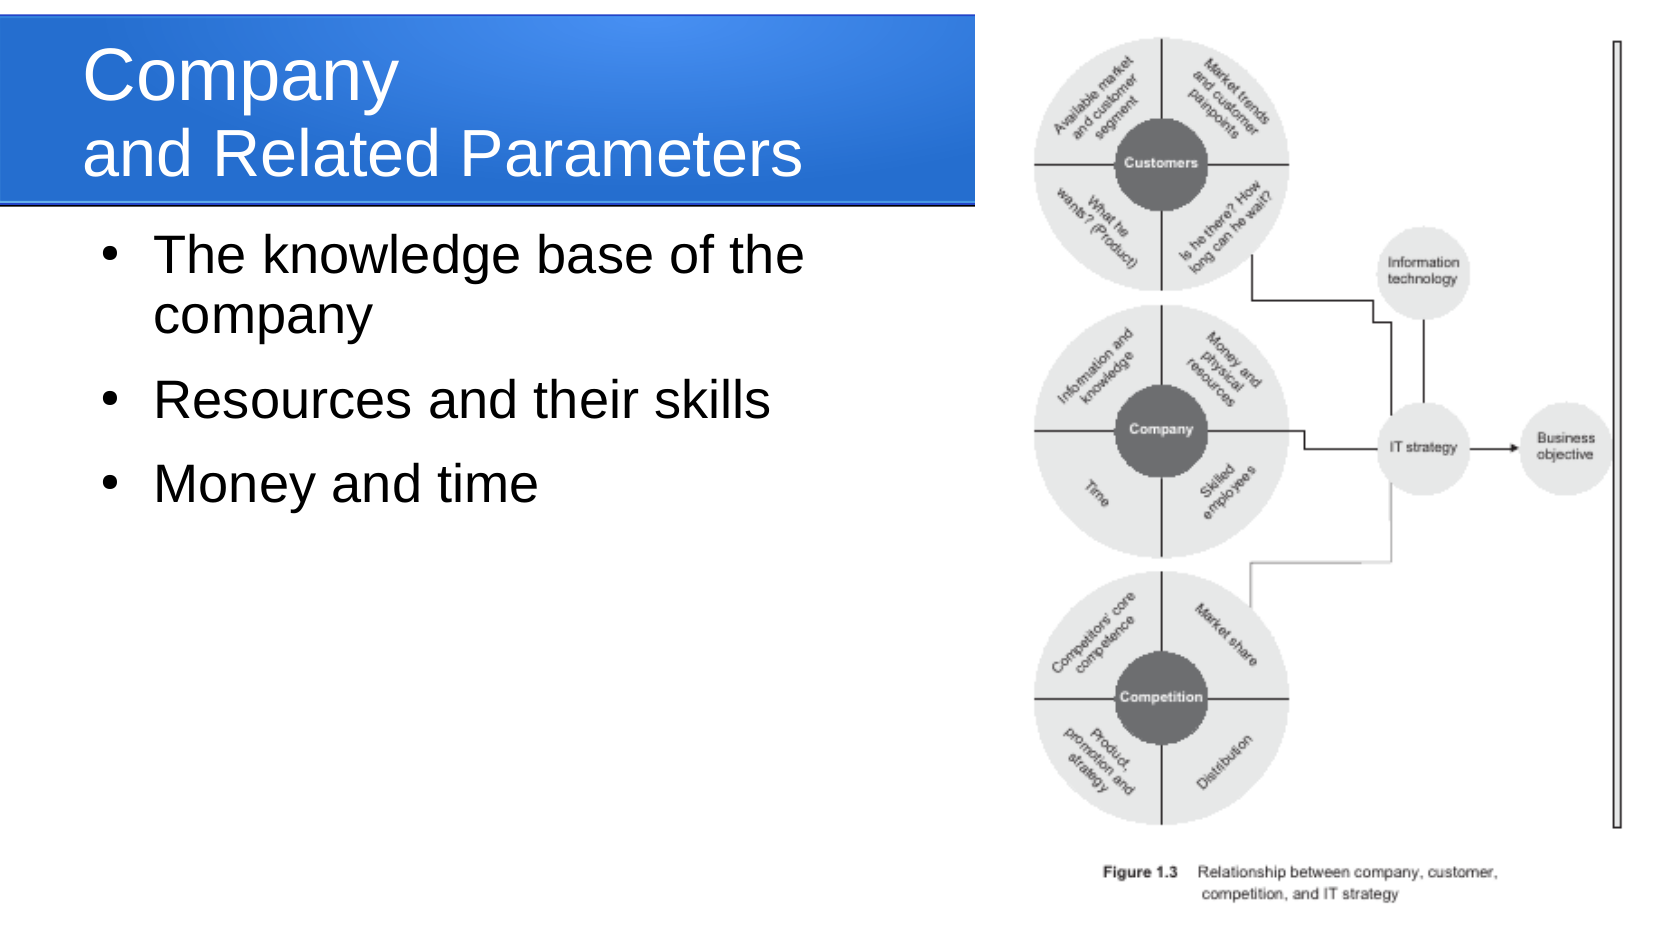

# Company and Related Parameters
The knowledge base of the company
Resources and their skills
Money and time